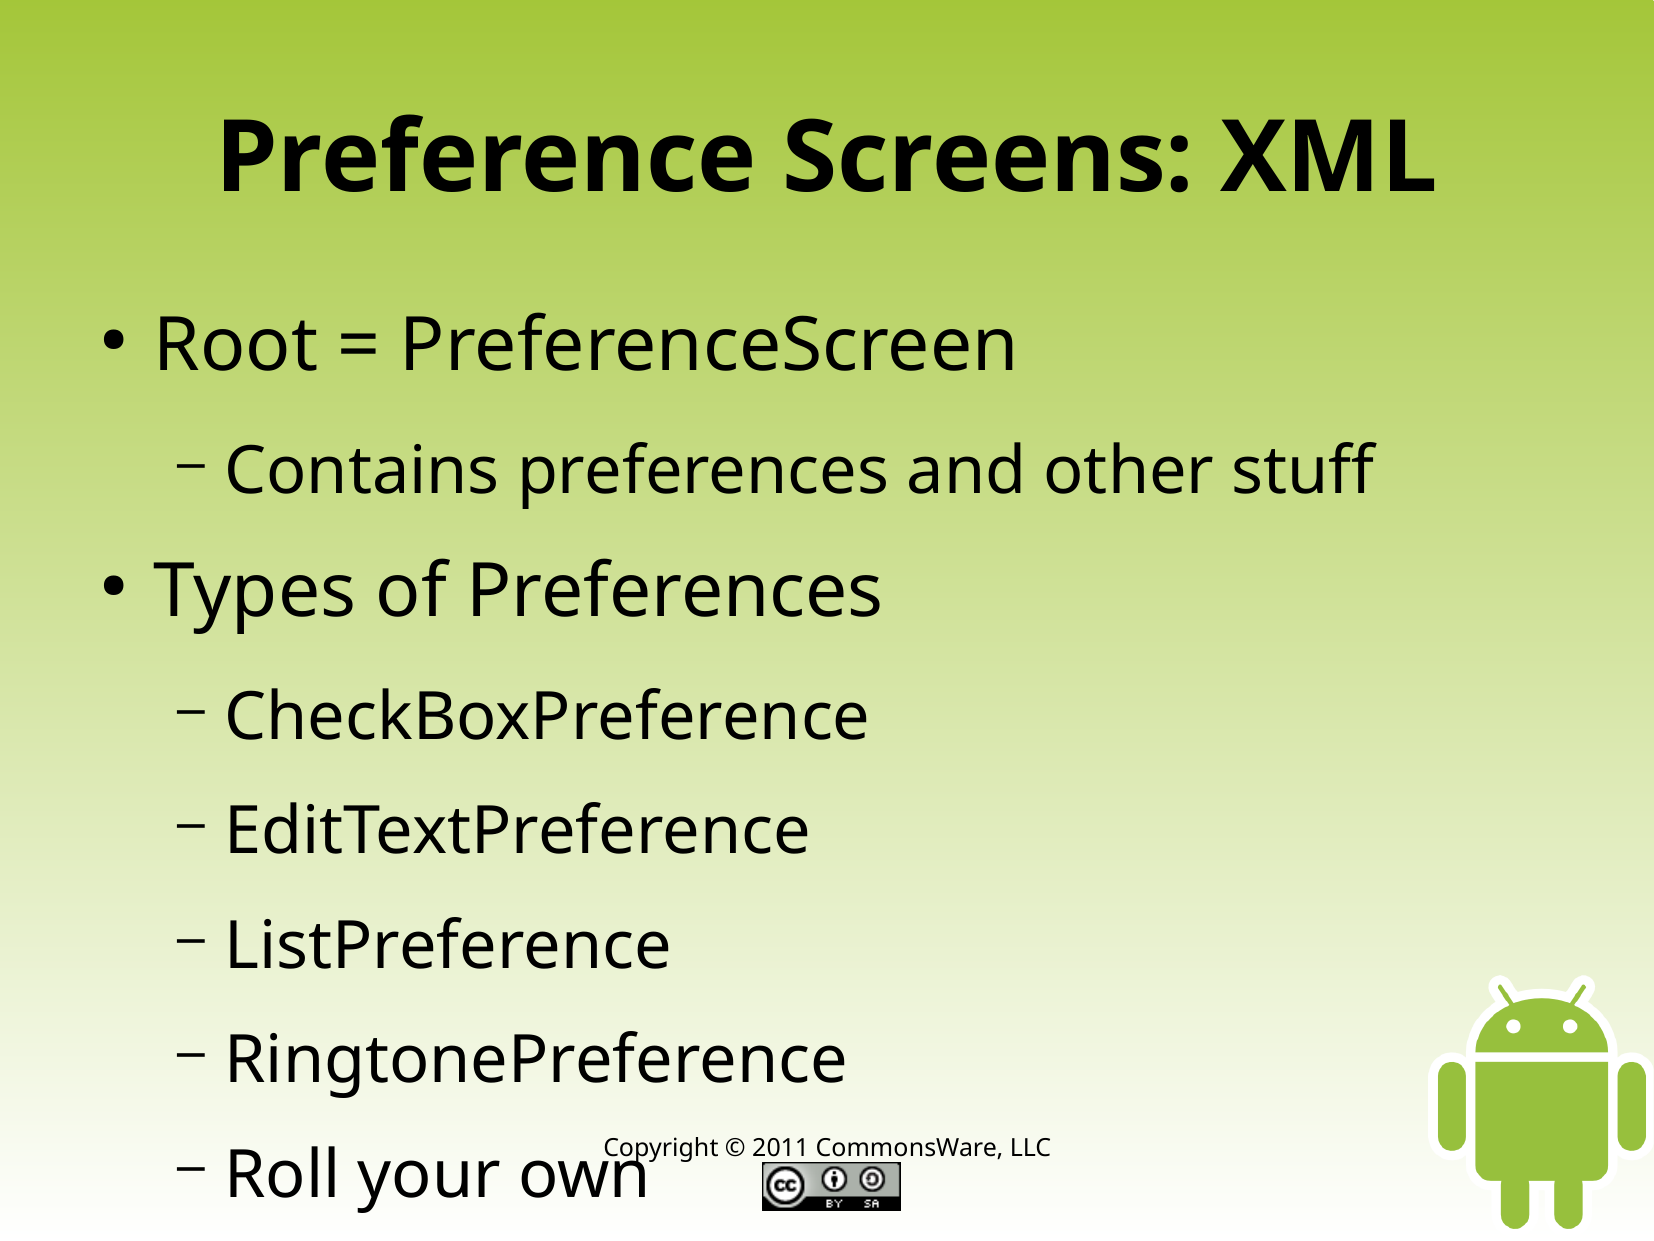

# Preference Screens: XML
Root = PreferenceScreen
Contains preferences and other stuff
Types of Preferences
CheckBoxPreference
EditTextPreference
ListPreference
RingtonePreference
Roll your own